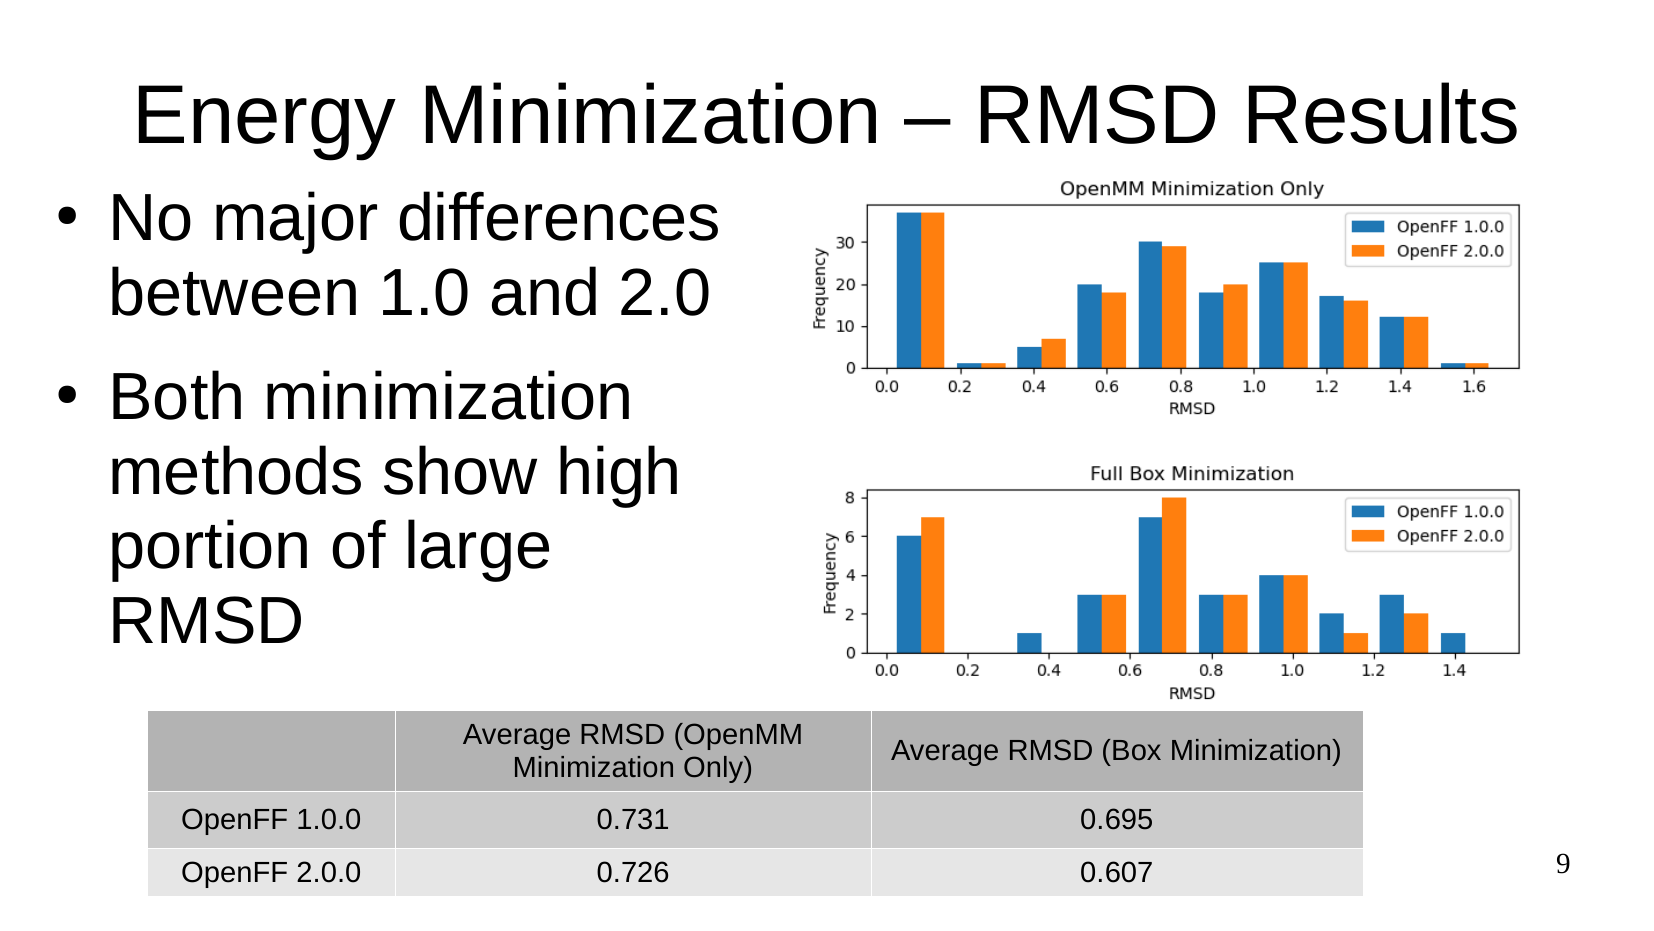

# Energy Minimization – RMSD Results
No major differences between 1.0 and 2.0
Both minimization methods show high portion of large RMSD
| | Average RMSD (OpenMM Minimization Only) | Average RMSD (Box Minimization) |
| --- | --- | --- |
| OpenFF 1.0.0 | 0.731 | 0.695 |
| OpenFF 2.0.0 | 0.726 | 0.607 |
9